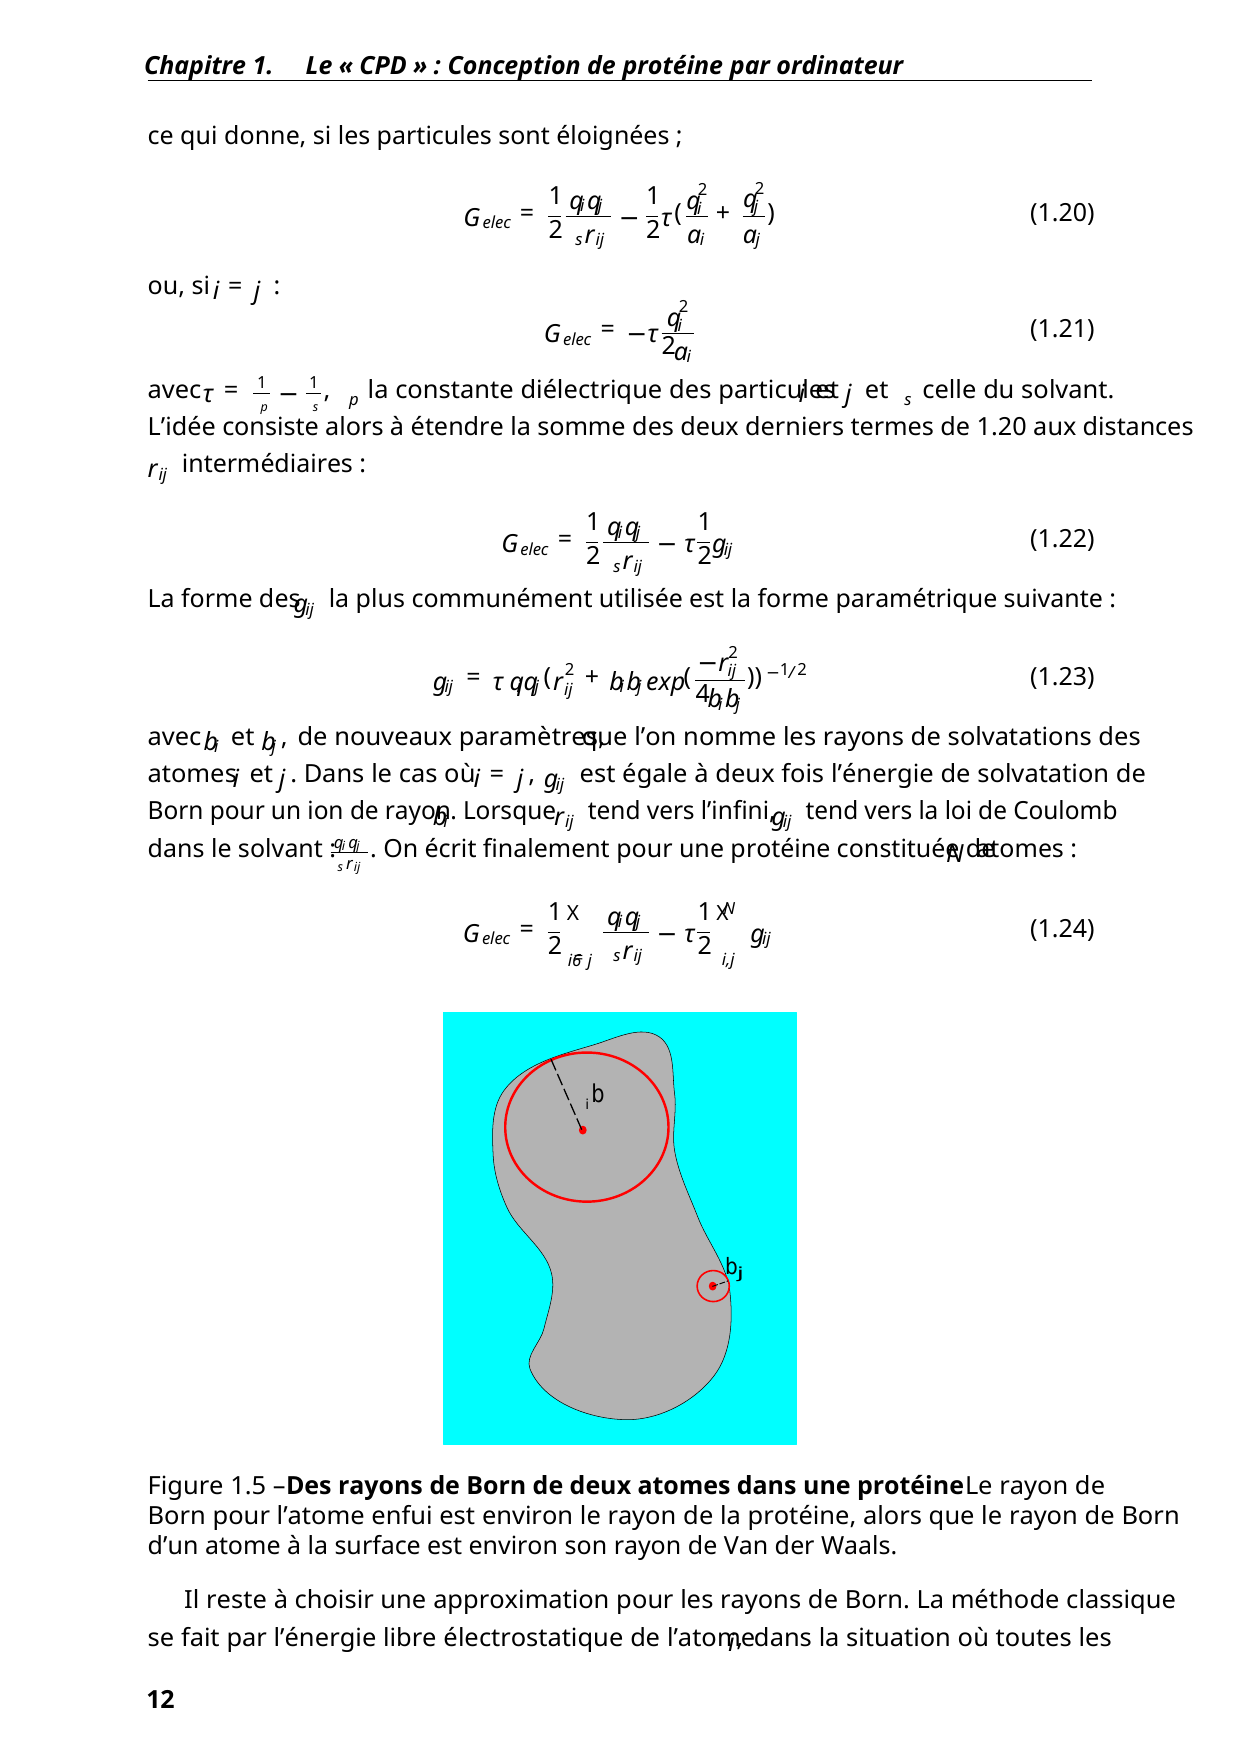

Chapitre 1.
Le « CPD » : Conception de protéine par ordinateur
ce qui donne, si les particules sont éloignées ;
2
1
1
2
q
q
q
q
i
j
=
(
+
)
(1.20)
j
i
G
−
τ
elec
2
2
r
a
a
s
ij
i
j
ou, si
=
:
i
j
2
q
=
(1.21)
i
G
−τ
elec
2
a
i
1
1
avec
=
,
la constante diélectrique des particules
et
et
celle du solvant.
τ
−
i
j
p
s
p
s
L’idée consiste alors à étendre la somme des deux derniers termes de 1.20 aux distances
intermédiaires :
r
ij
1
1
q
q
i
j
=
(1.22)
G
− τ
g
elec
ij
2
2
r
s
ij
La forme des
la plus communément utilisée est la forme paramétrique suivante :
g
ij
2
−r
2
1
2
=
(
+
(
))
(1.23)
ij
−
/
g
τ q
q
r
b
b
exp
ij
i
j
i
j
4
ij
b
b
i
j
avec
et
,
de nouveaux paramètres,
que l’on nomme les rayons de solvatations des
b
b
i
j
atomes
et
. Dans le cas où
=
,
est égale à deux fois l’énergie de solvatation de
i
j
i
j
g
ij
Born pour un ion de rayon
. Lorsque
tend vers l’infini,
tend vers la loi de Coulomb
b
r
g
i
ij
ij
dans le solvant :
. On écrit finalement pour une protéine constituée de
atomes :
q
q
N
i
j
r
s
ij
1
1
N
X
X
q
q
i
j
=
(1.24)
G
− τ
g
elec
ij
2
2
r
s
ij
=
i,j
i6
j
b
i
b
j
Figure 1.5 –
Des rayons de Born de deux atomes dans une protéine
Le rayon de
Born pour l’atome enfui est environ le rayon de la protéine, alors que le rayon de Born
d’un atome à la surface est environ son rayon de Van der Waals.
Il reste à choisir une approximation pour les rayons de Born. La méthode classique
se fait par l’énergie libre électrostatique de l’atome
,
dans la situation où toutes les
i
12